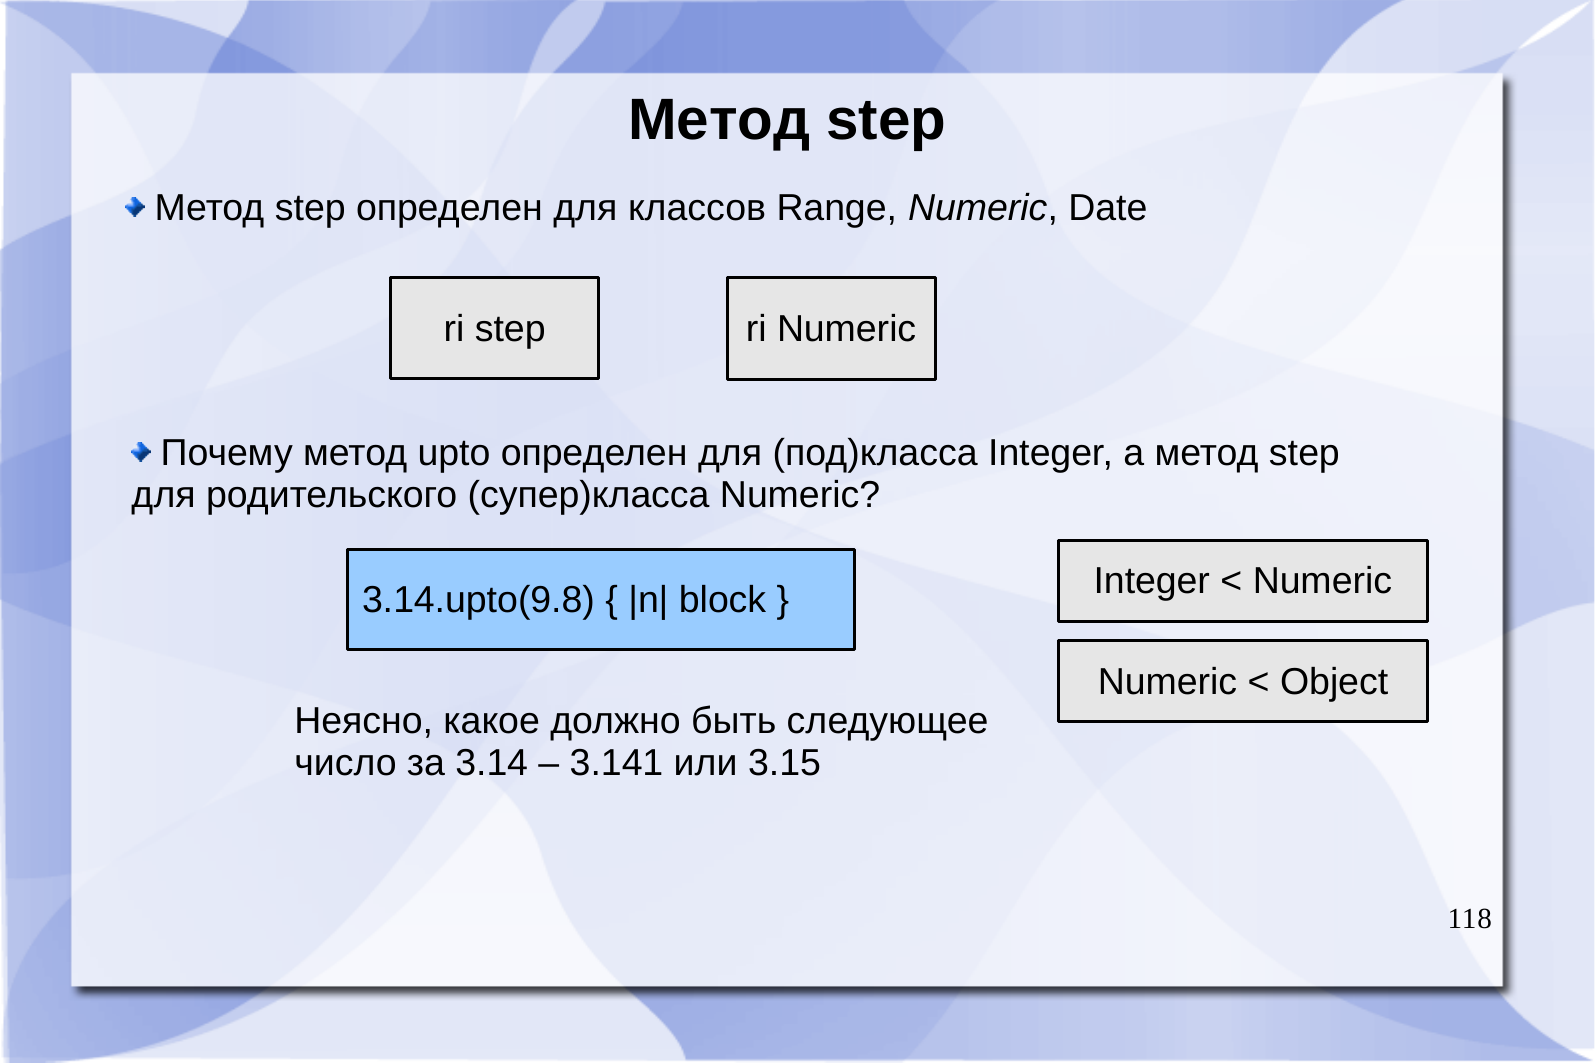

# Метод step
 Метод step определен для классов Range, Numeric, Date
ri step
ri Numeric
 Почему метод upto определен для (под)класса Integer, а метод step для родительского (супер)класса Numeric?
Integer < Numeric
Numeric < Object
3.14.upto(9.8) { |n| block }
Неясно, какое должно быть следующее
число за 3.14 – 3.141 или 3.15
118